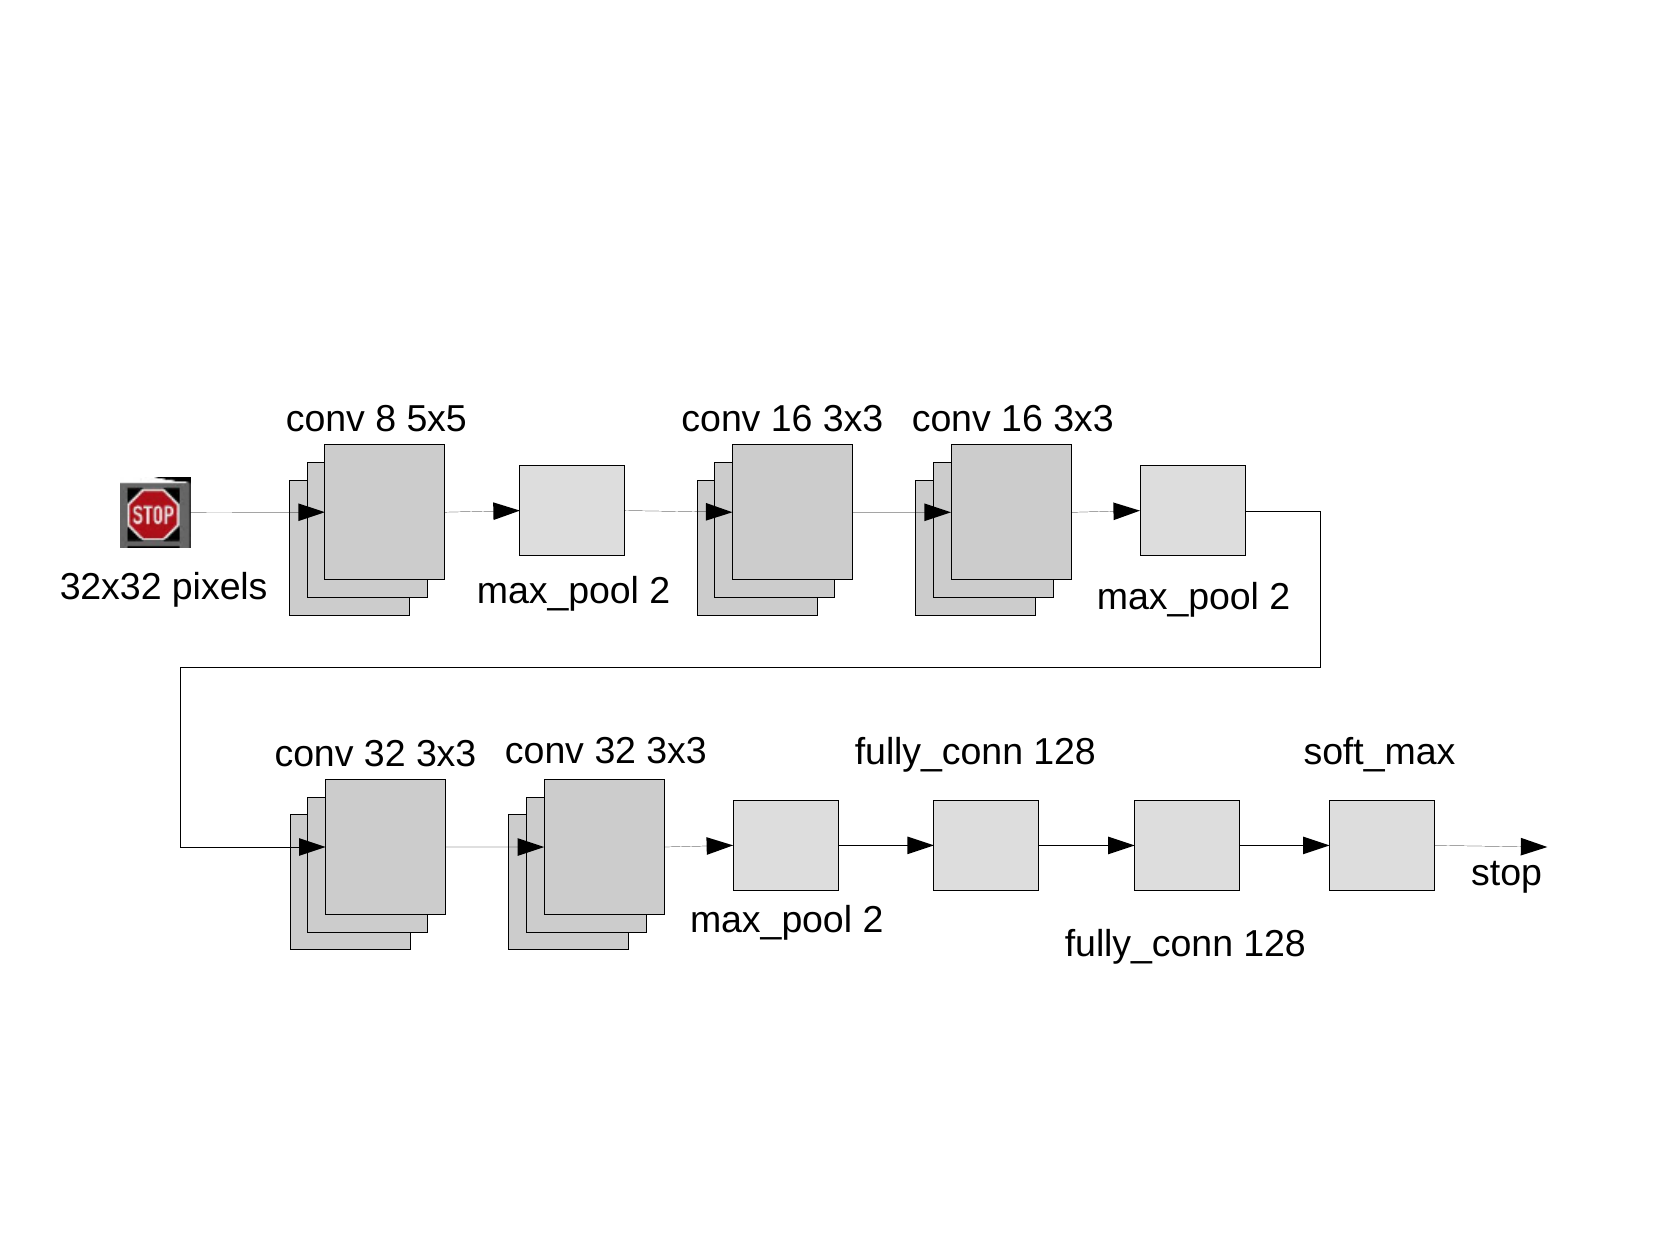

conv 8 5x5
conv 16 3x3
conv 16 3x3
32x32 pixels
max_pool 2
max_pool 2
conv 32 3x3
fully_conn 128
soft_max
conv 32 3x3
stop
max_pool 2
fully_conn 128